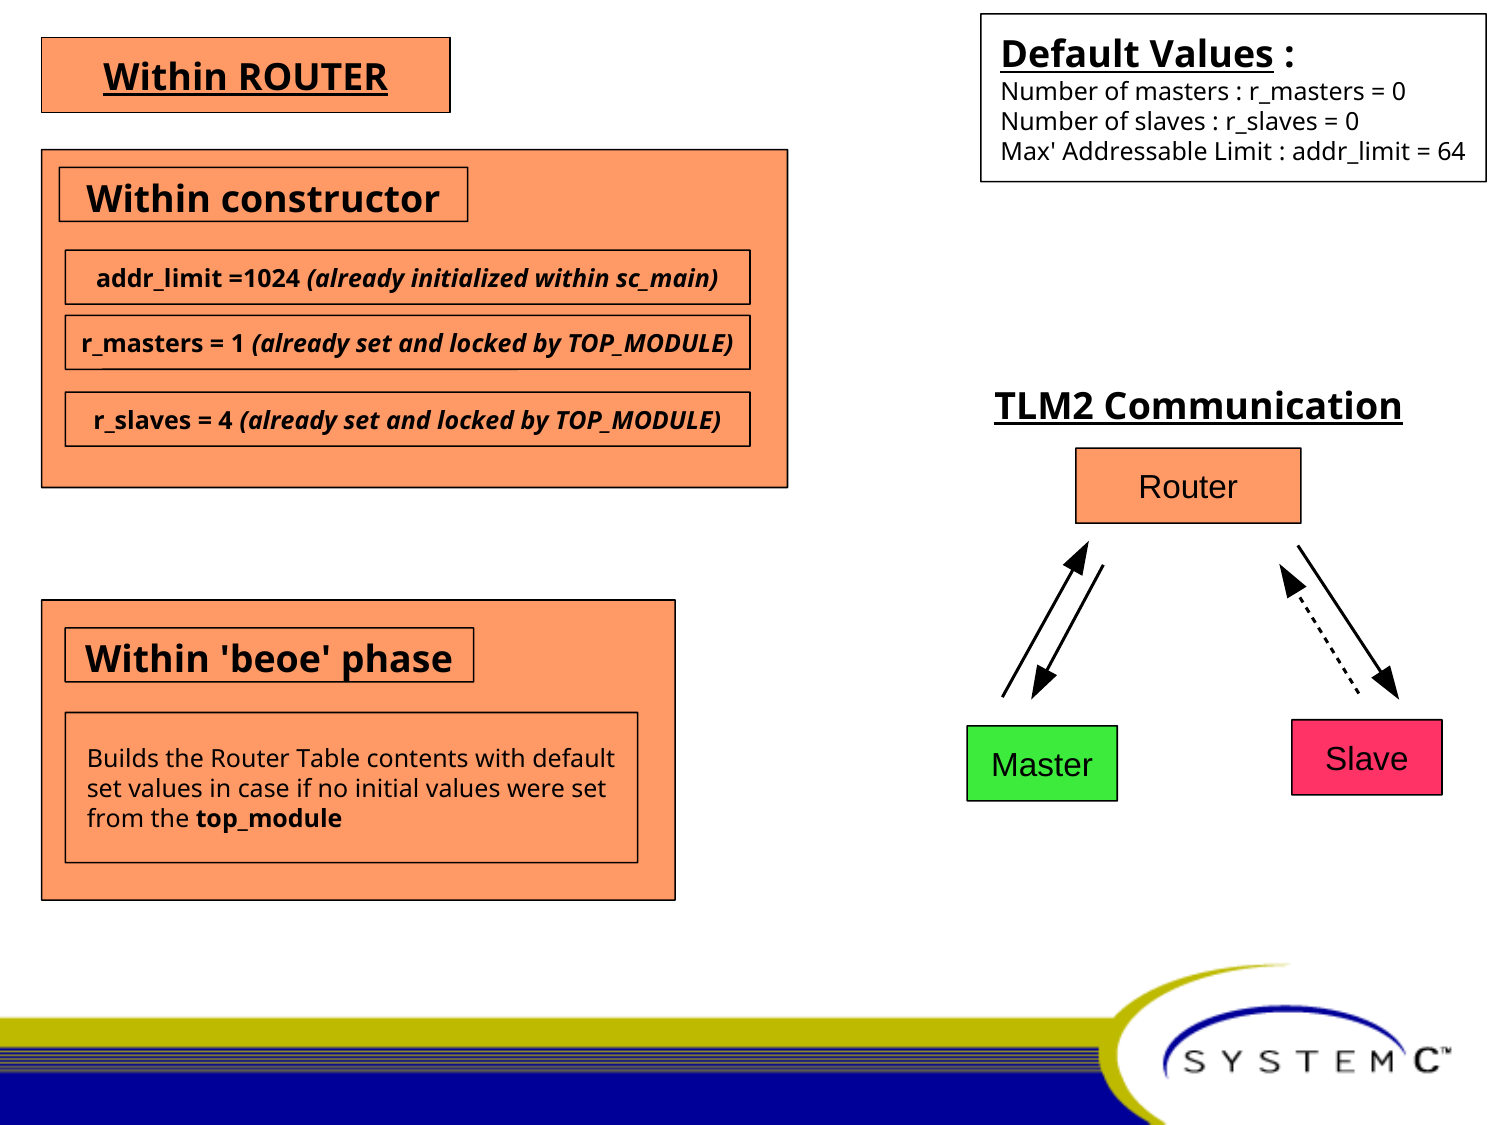

Default Values :
Number of masters : r_masters = 0
Number of slaves : r_slaves = 0
Max' Addressable Limit : addr_limit = 64
Within ROUTER
Within constructor
addr_limit =1024 (already initialized within sc_main)
r_masters = 1 (already set and locked by TOP_MODULE)
TLM2 Communication
r_slaves = 4 (already set and locked by TOP_MODULE)
Router
Within 'beoe' phase
Builds the Router Table contents with default set values in case if no initial values were set from the top_module
Slave
Master